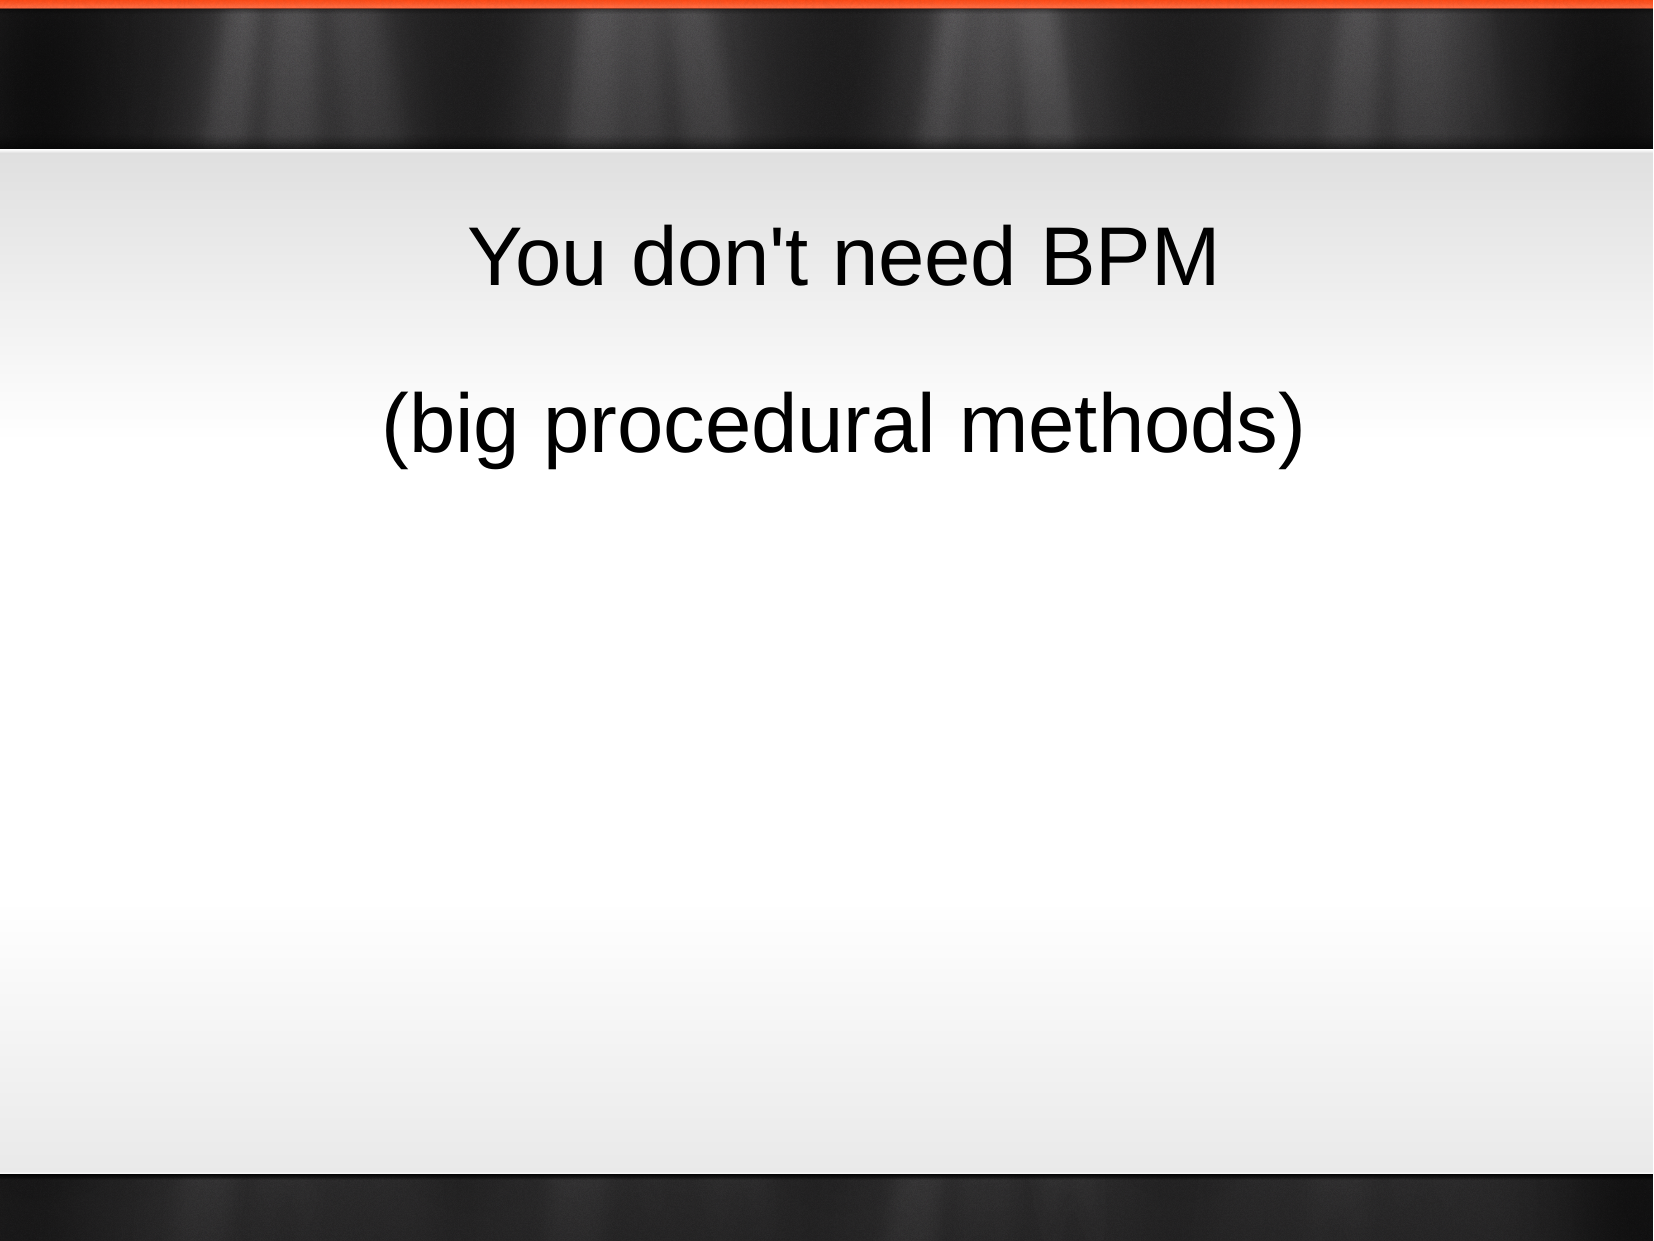

# You don't need BPM
(big procedural methods)